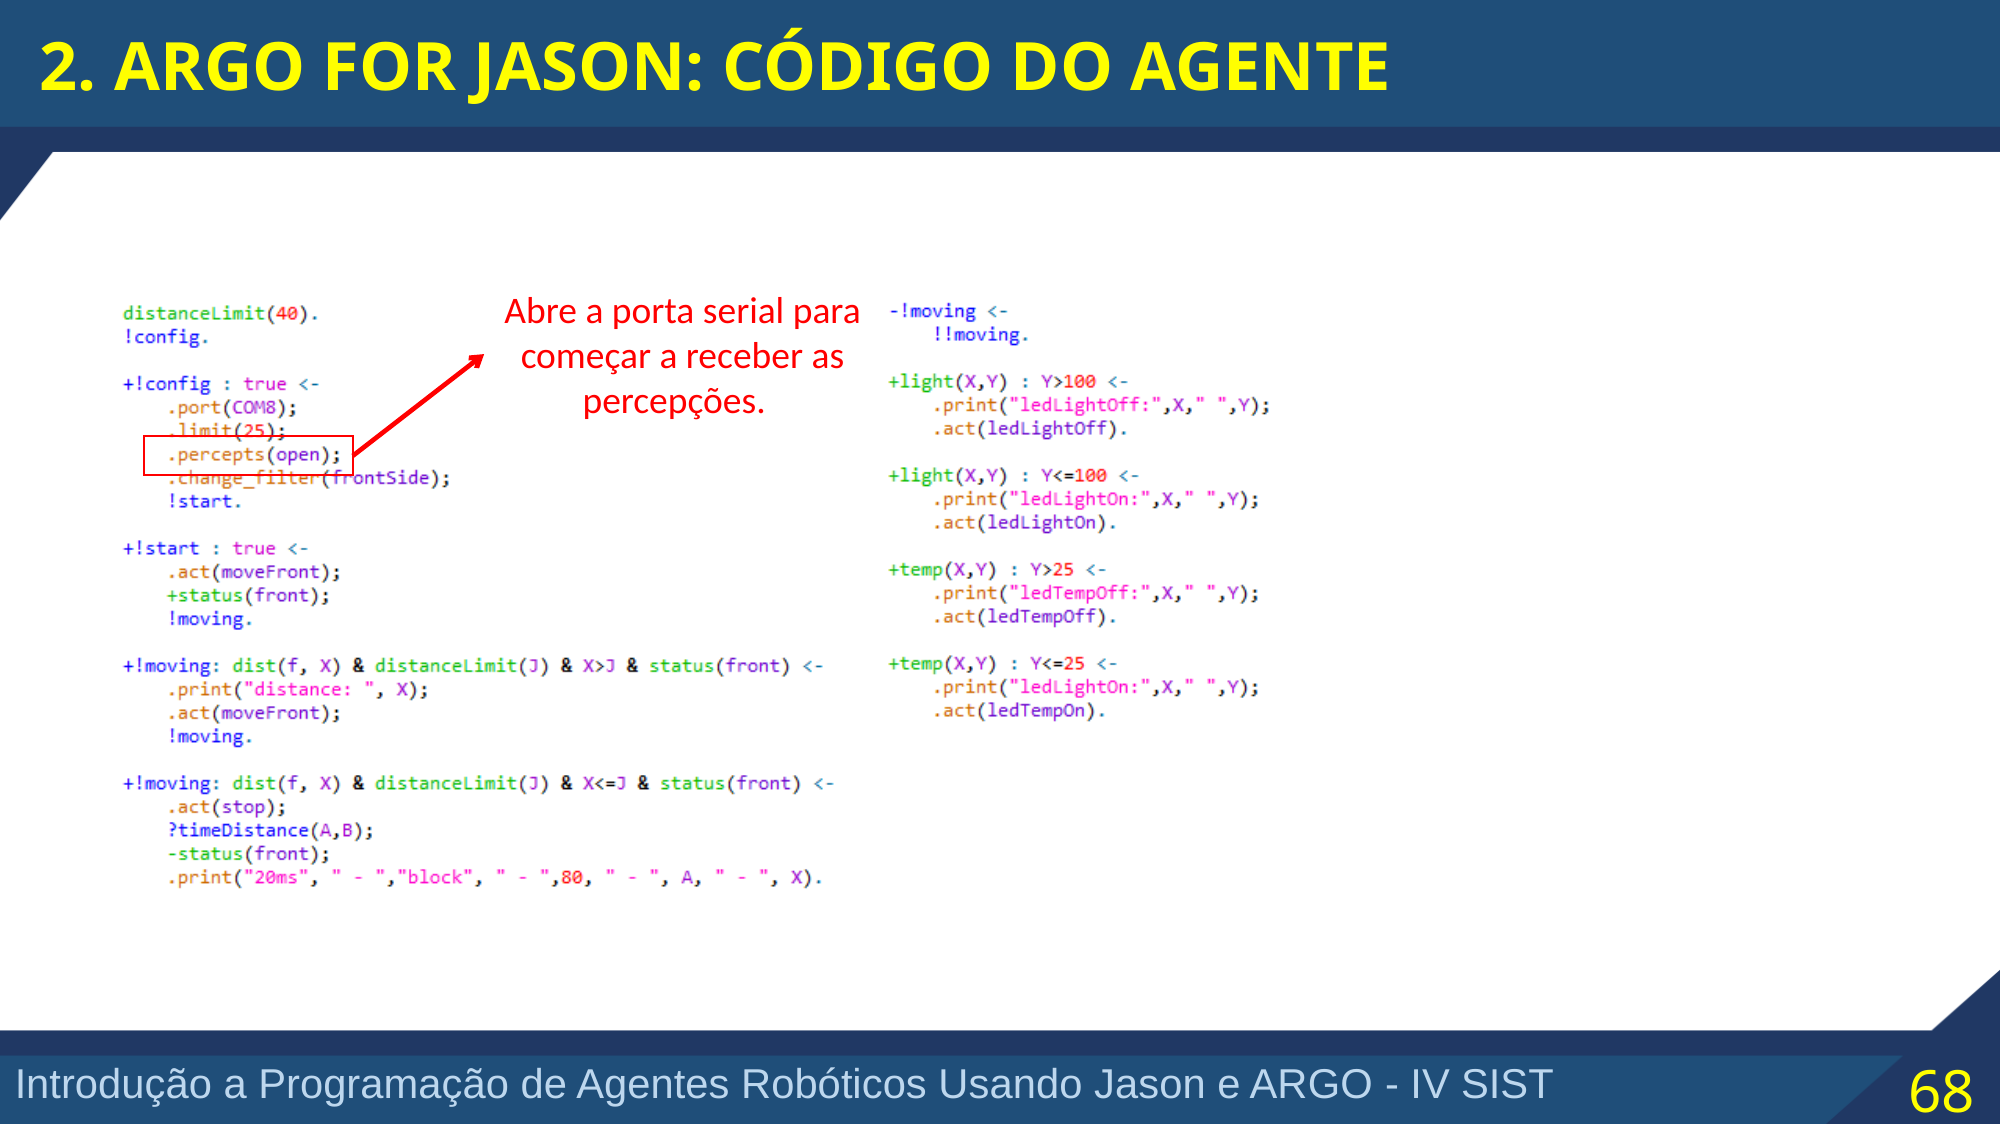

2. ARGO FOR JASON: CÓDIGO DO AGENTE
Abre a porta serial para começar a receber as percepções.